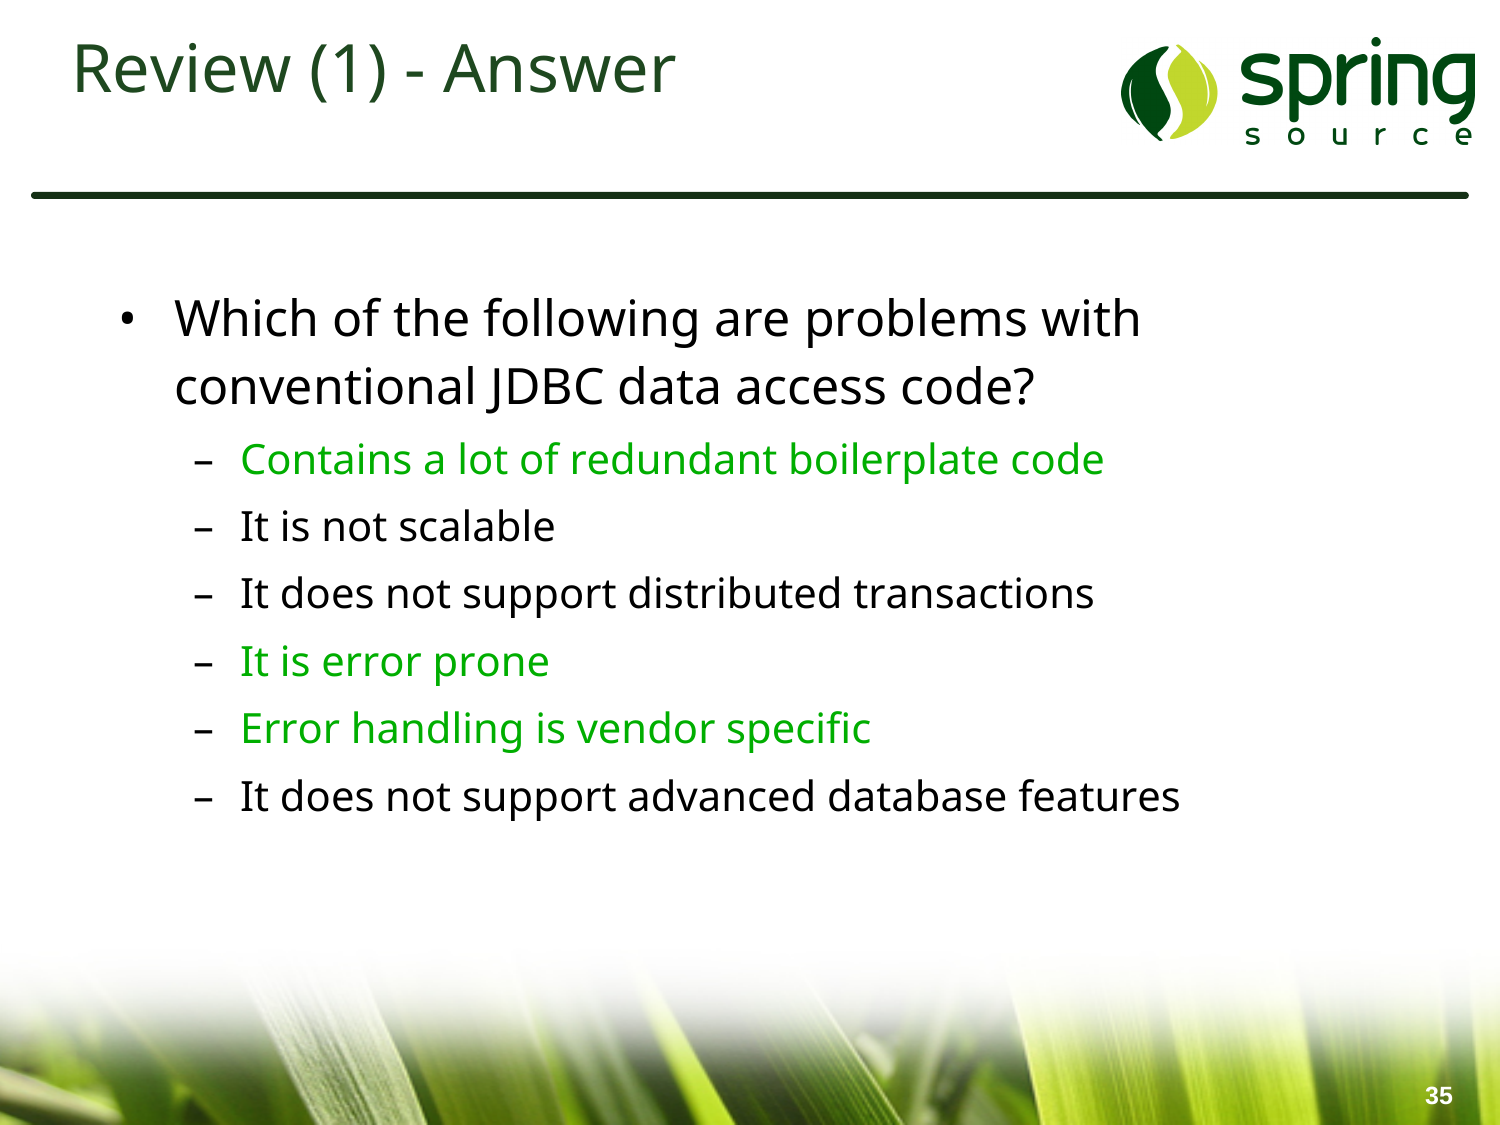

# Review (1) - Answer
Which of the following are problems with conventional JDBC data access code?
Contains a lot of redundant boilerplate code
It is not scalable
It does not support distributed transactions
It is error prone
Error handling is vendor specific
It does not support advanced database features